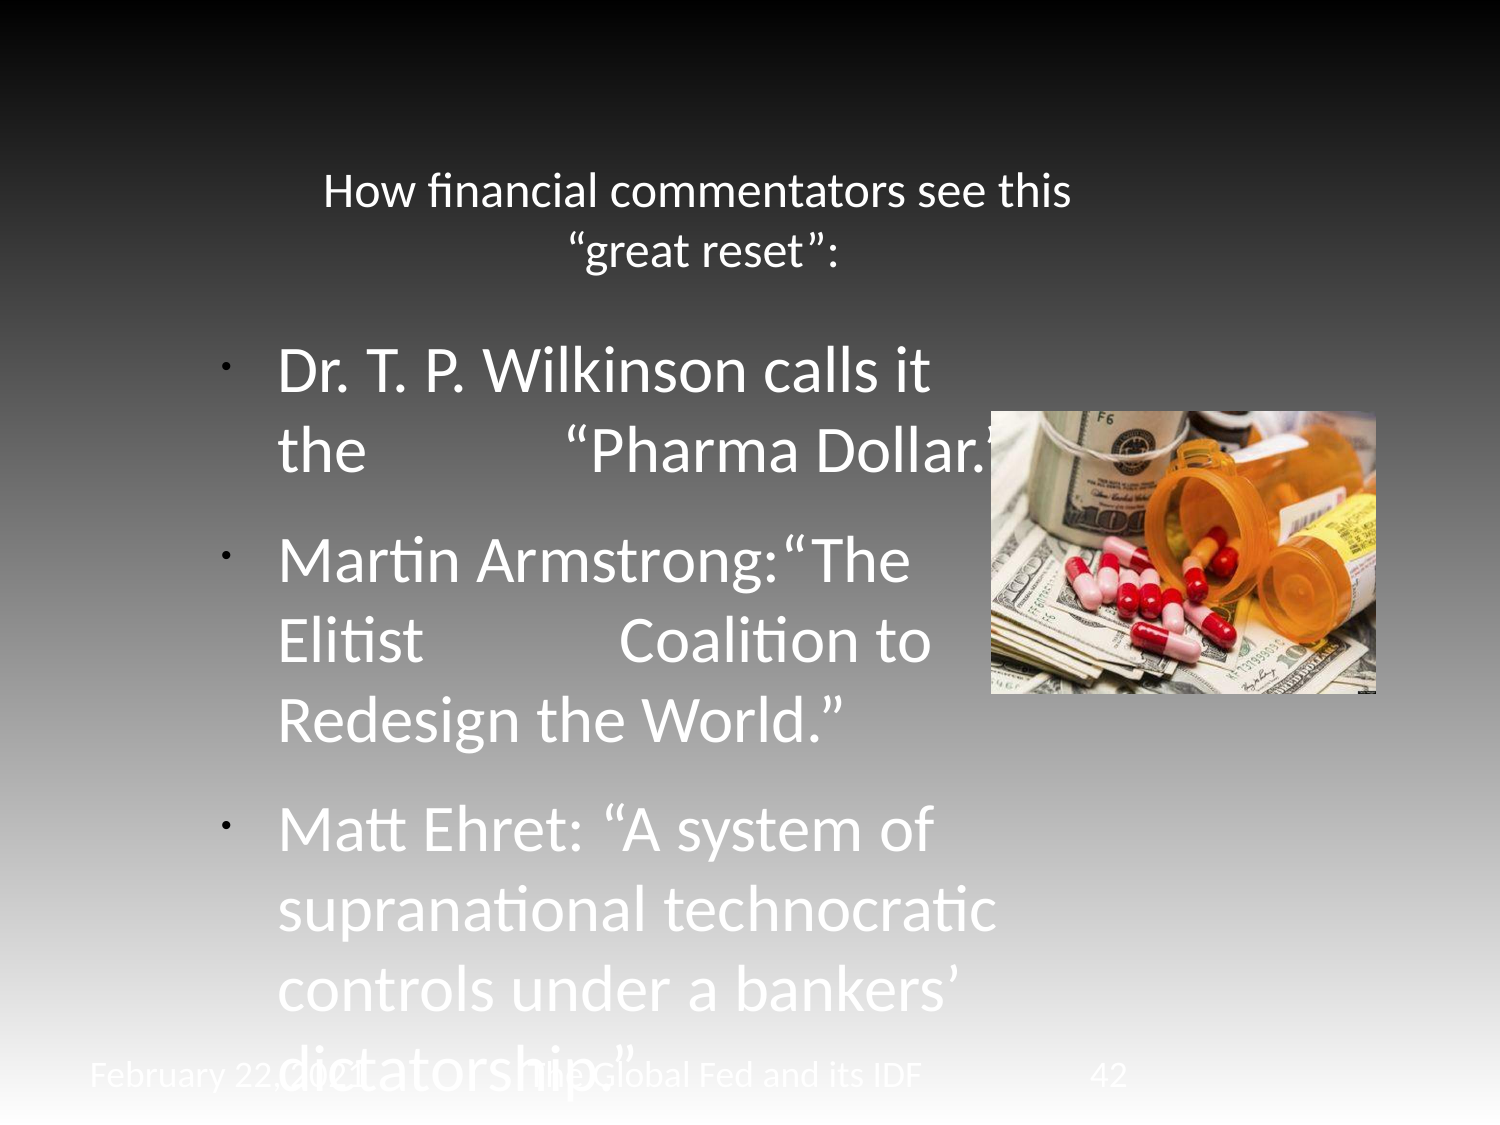

# How financial commentators see this “great reset”:
Dr. T. P. Wilkinson calls it the “Pharma Dollar.”
Martin Armstrong:“The Elitist Coalition to Redesign the World.”
Matt Ehret: “A system of supranational technocratic controls under a bankers’ dictatorship.”
Pepe Escobar: “A technocratic digital dystopia – digital neo-feudalism -- algorithm gobbling up politics.”
February 22, 2021
The Global Fed and its IDF